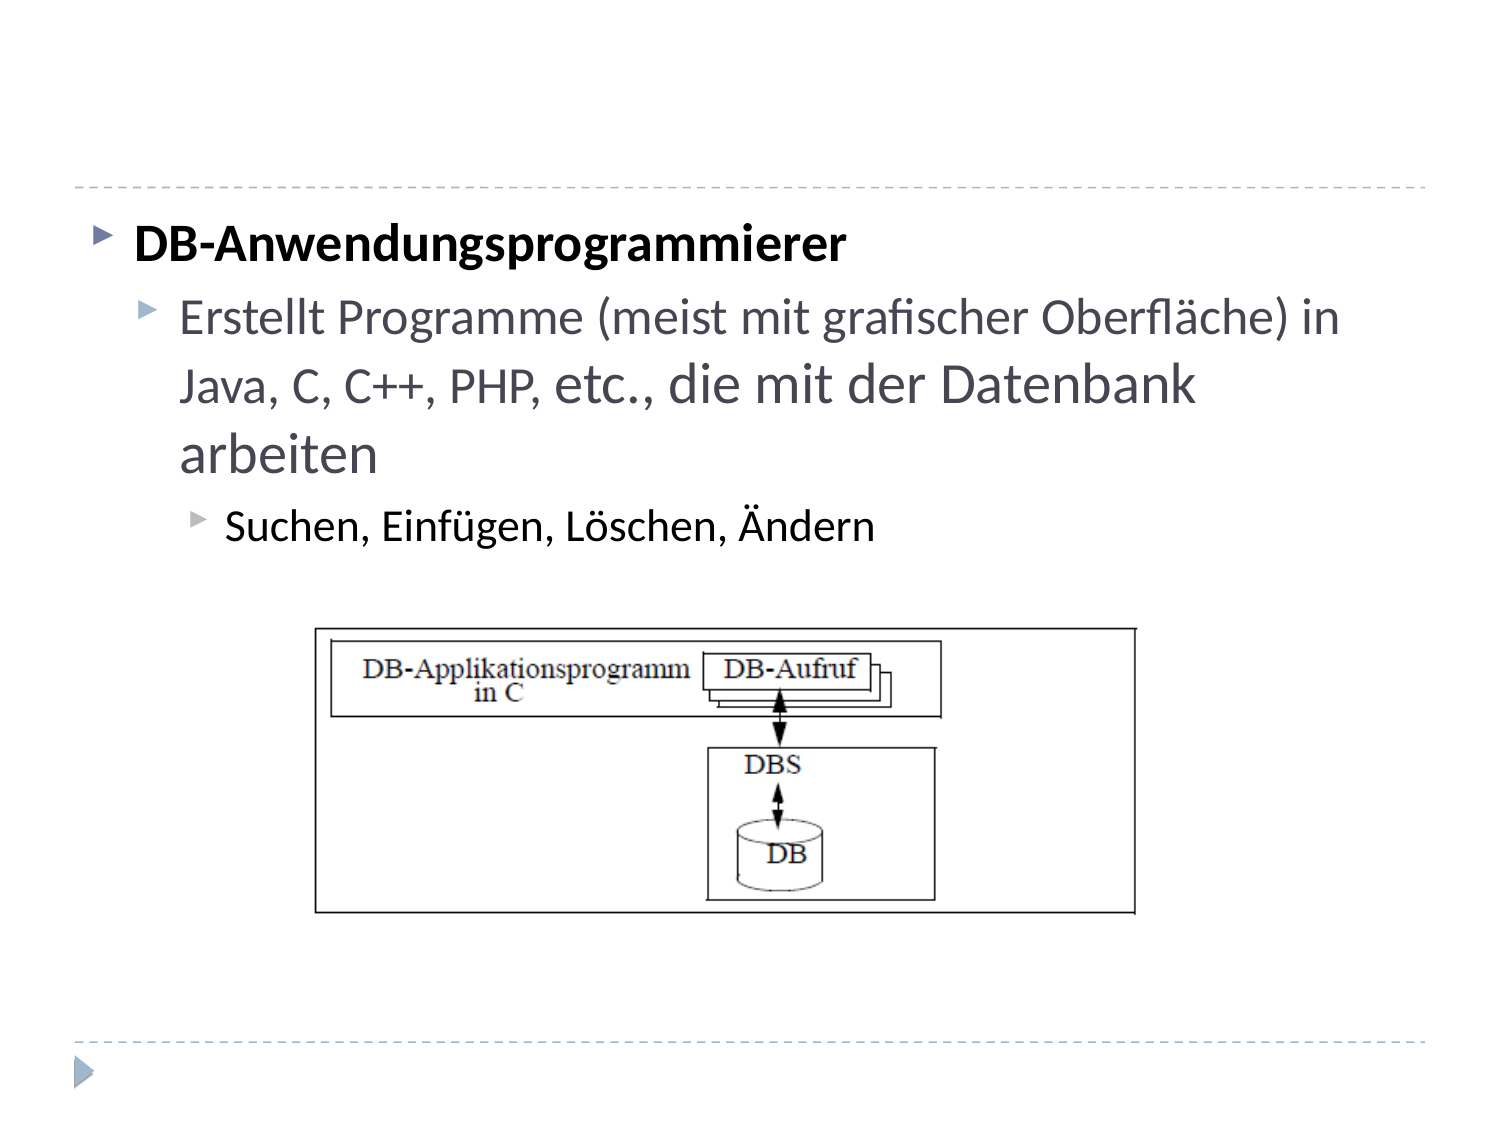

#
DB-Anwendungsprogrammierer
Erstellt Programme (meist mit grafischer Oberfläche) in Java, C, C++, PHP, etc., die mit der Datenbank arbeiten
Suchen, Einfügen, Löschen, Ändern